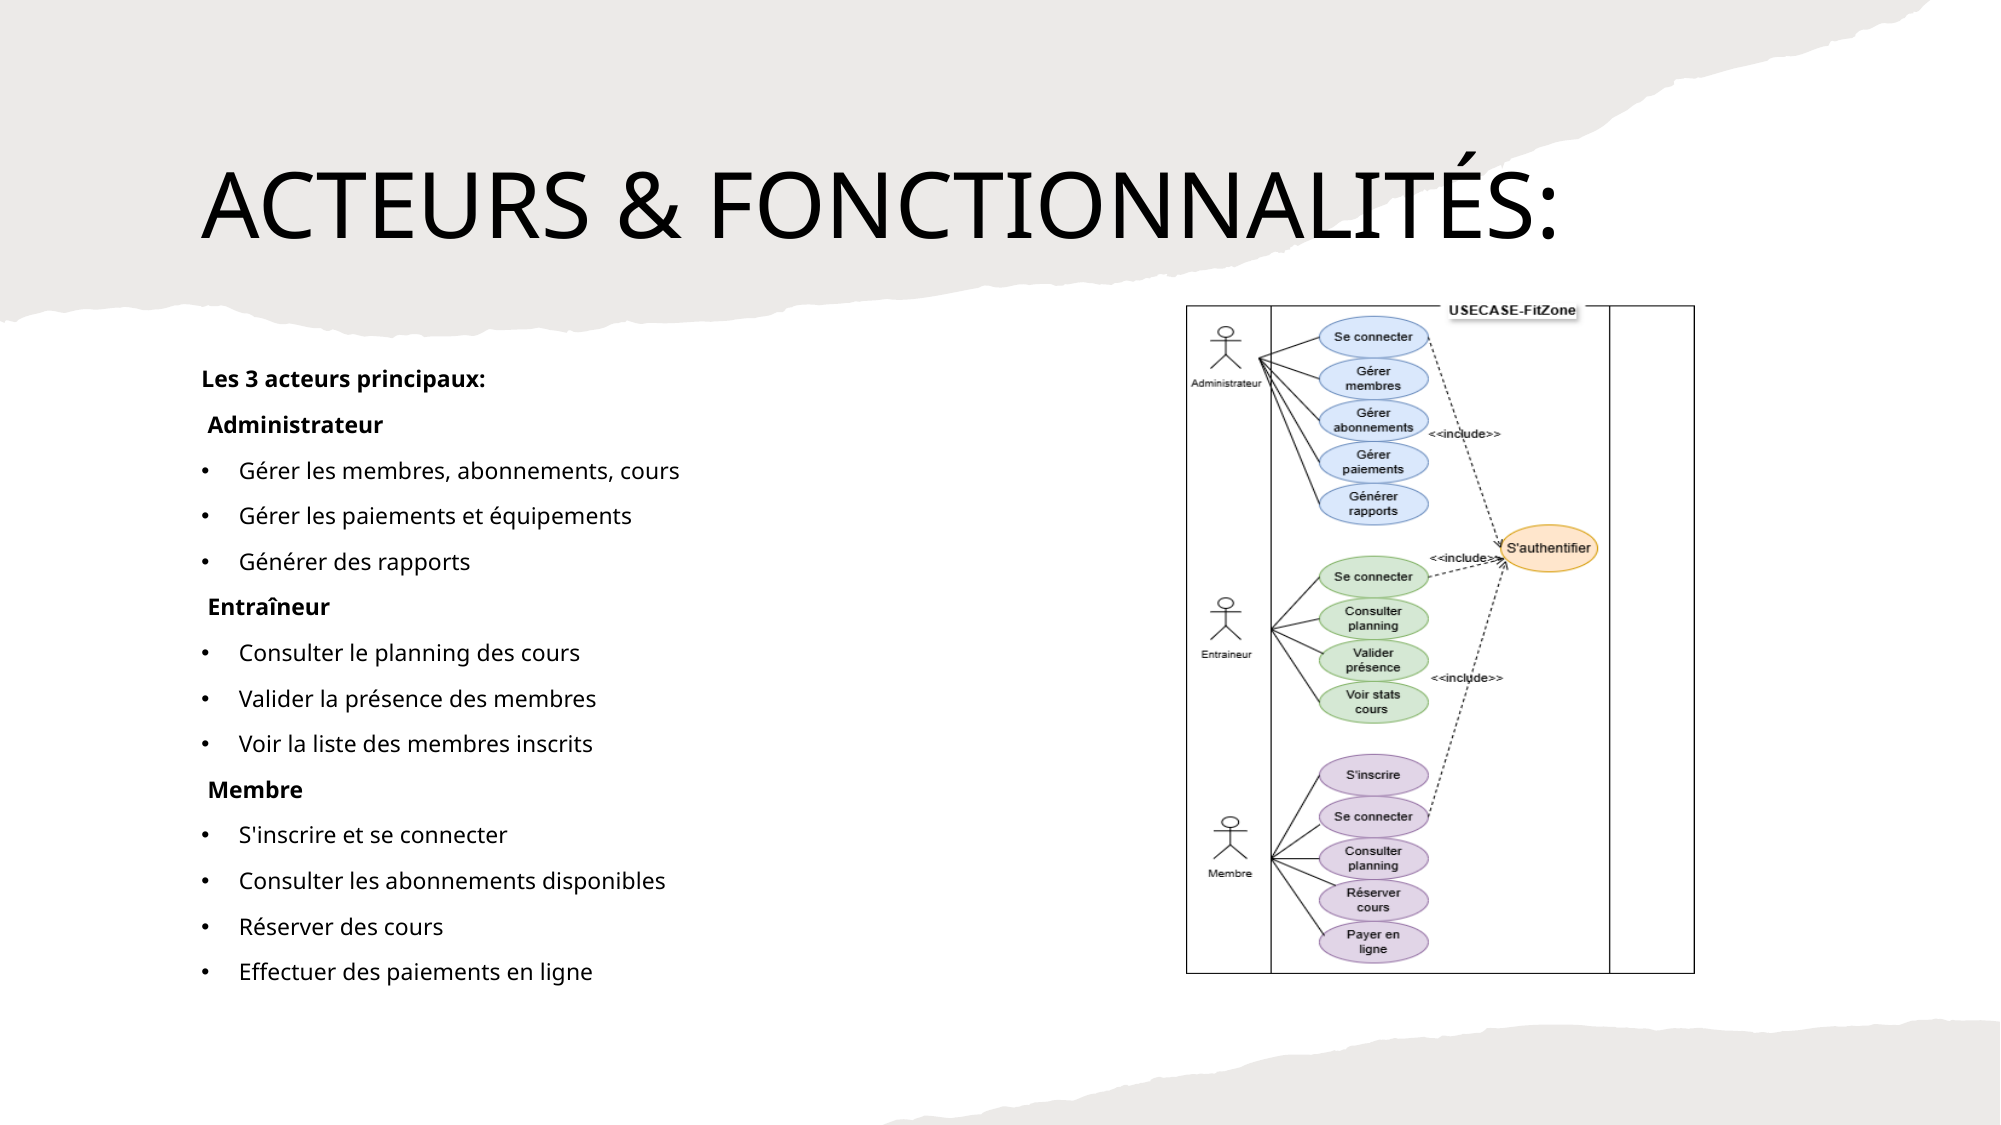

# ACTEURS & FONCTIONNALITÉS:
Les 3 acteurs principaux:
 Administrateur
Gérer les membres, abonnements, cours
Gérer les paiements et équipements
Générer des rapports
 Entraîneur
Consulter le planning des cours
Valider la présence des membres
Voir la liste des membres inscrits
 Membre
S'inscrire et se connecter
Consulter les abonnements disponibles
Réserver des cours
Effectuer des paiements en ligne